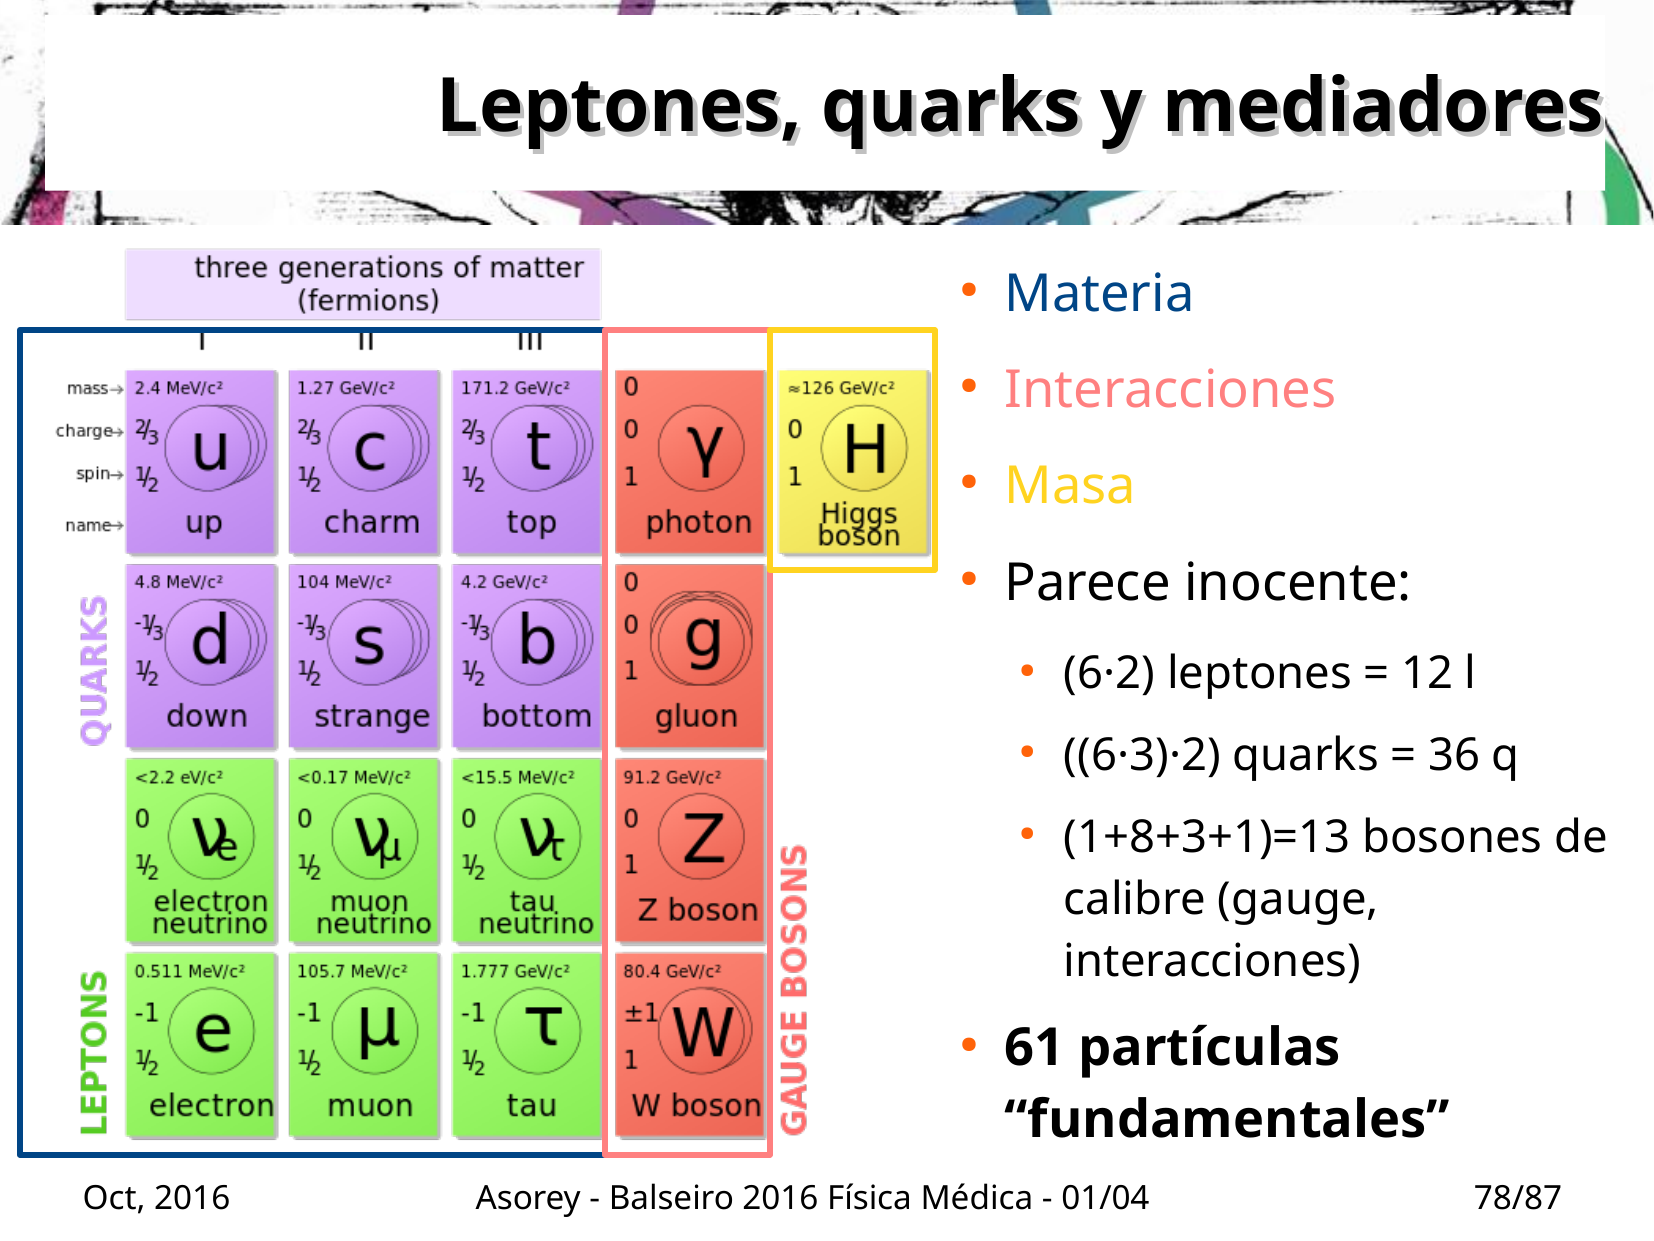

# Leptones, quarks y mediadores
Materia
Interacciones
Masa
Parece inocente:
(6·2) leptones = 12 l
((6·3)·2) quarks = 36 q
(1+8+3+1)=13 bosones de calibre (gauge, interacciones)
61 partículas “fundamentales”
Oct, 2016
Asorey - Balseiro 2016 Física Médica - 01/04
78